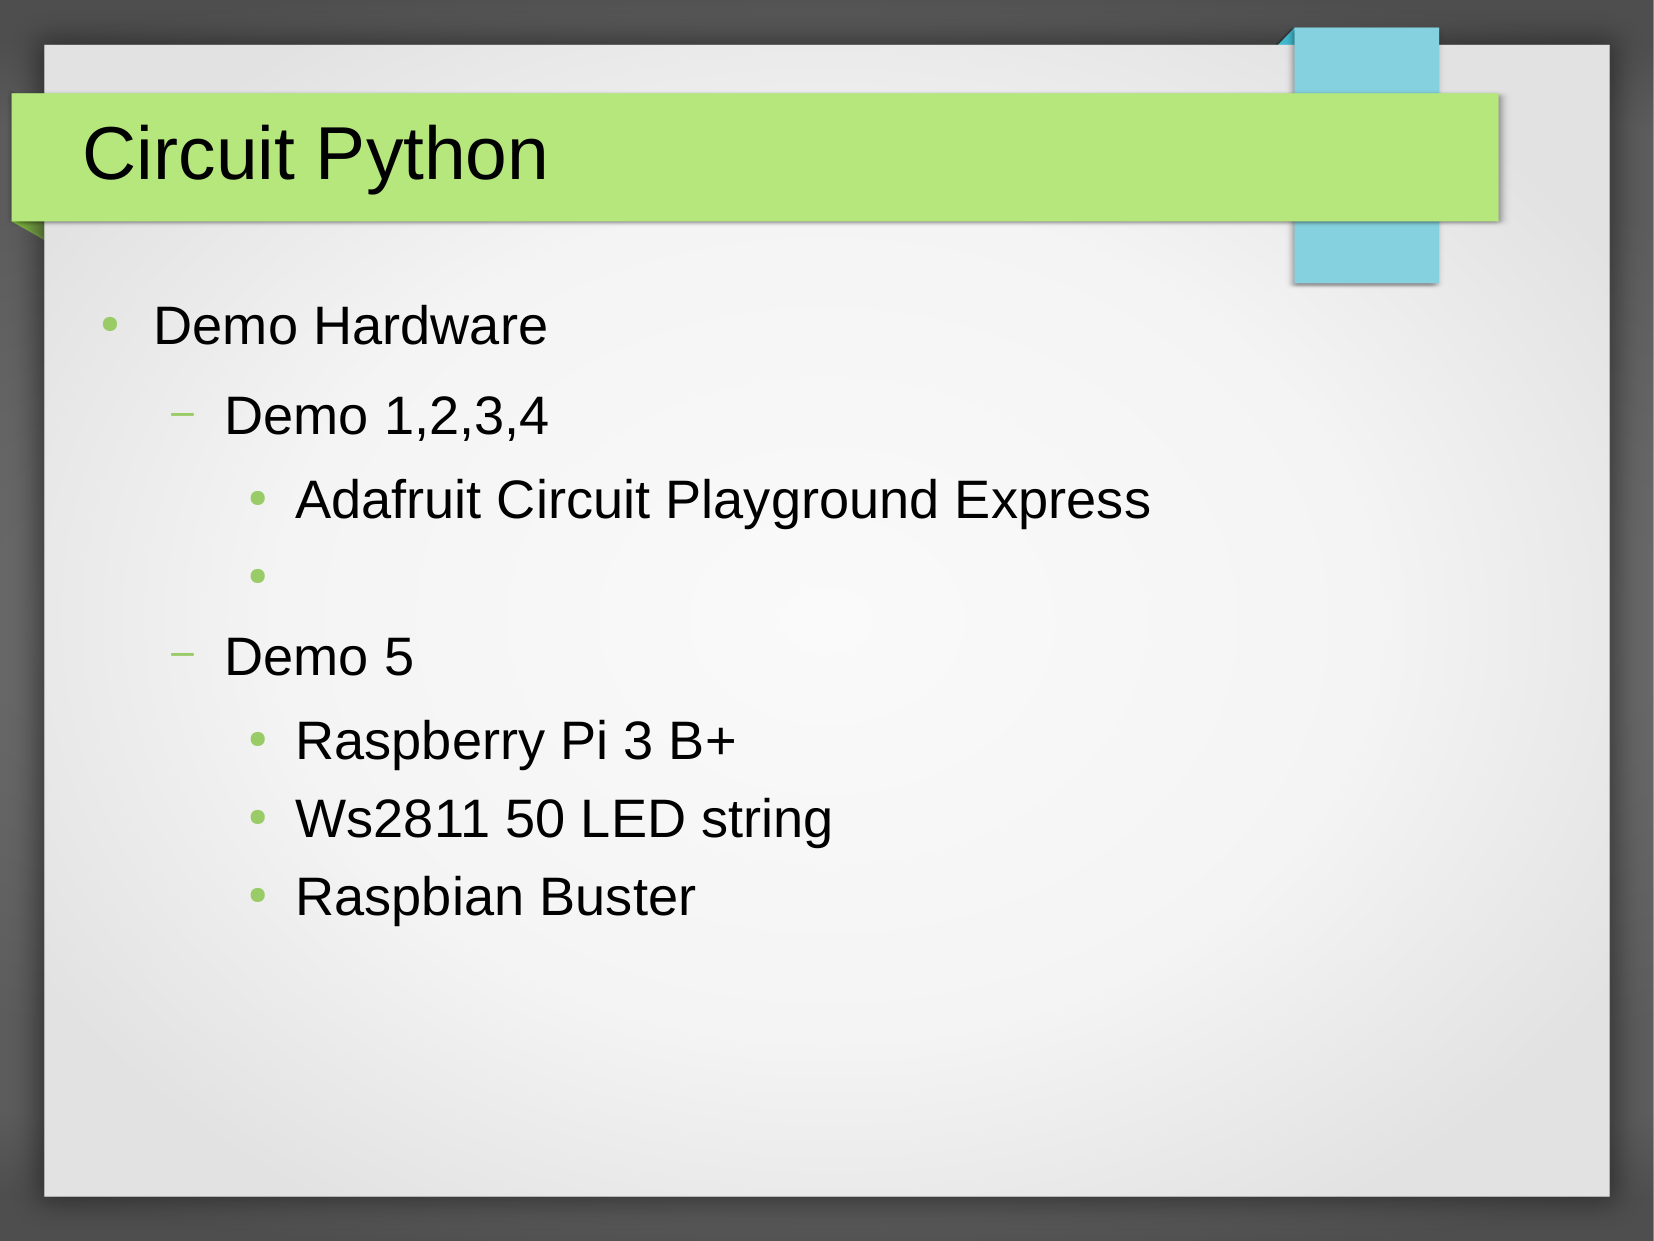

# Circuit Python
Demo Hardware
Demo 1,2,3,4
Adafruit Circuit Playground Express
Demo 5
Raspberry Pi 3 B+
Ws2811 50 LED string
Raspbian Buster